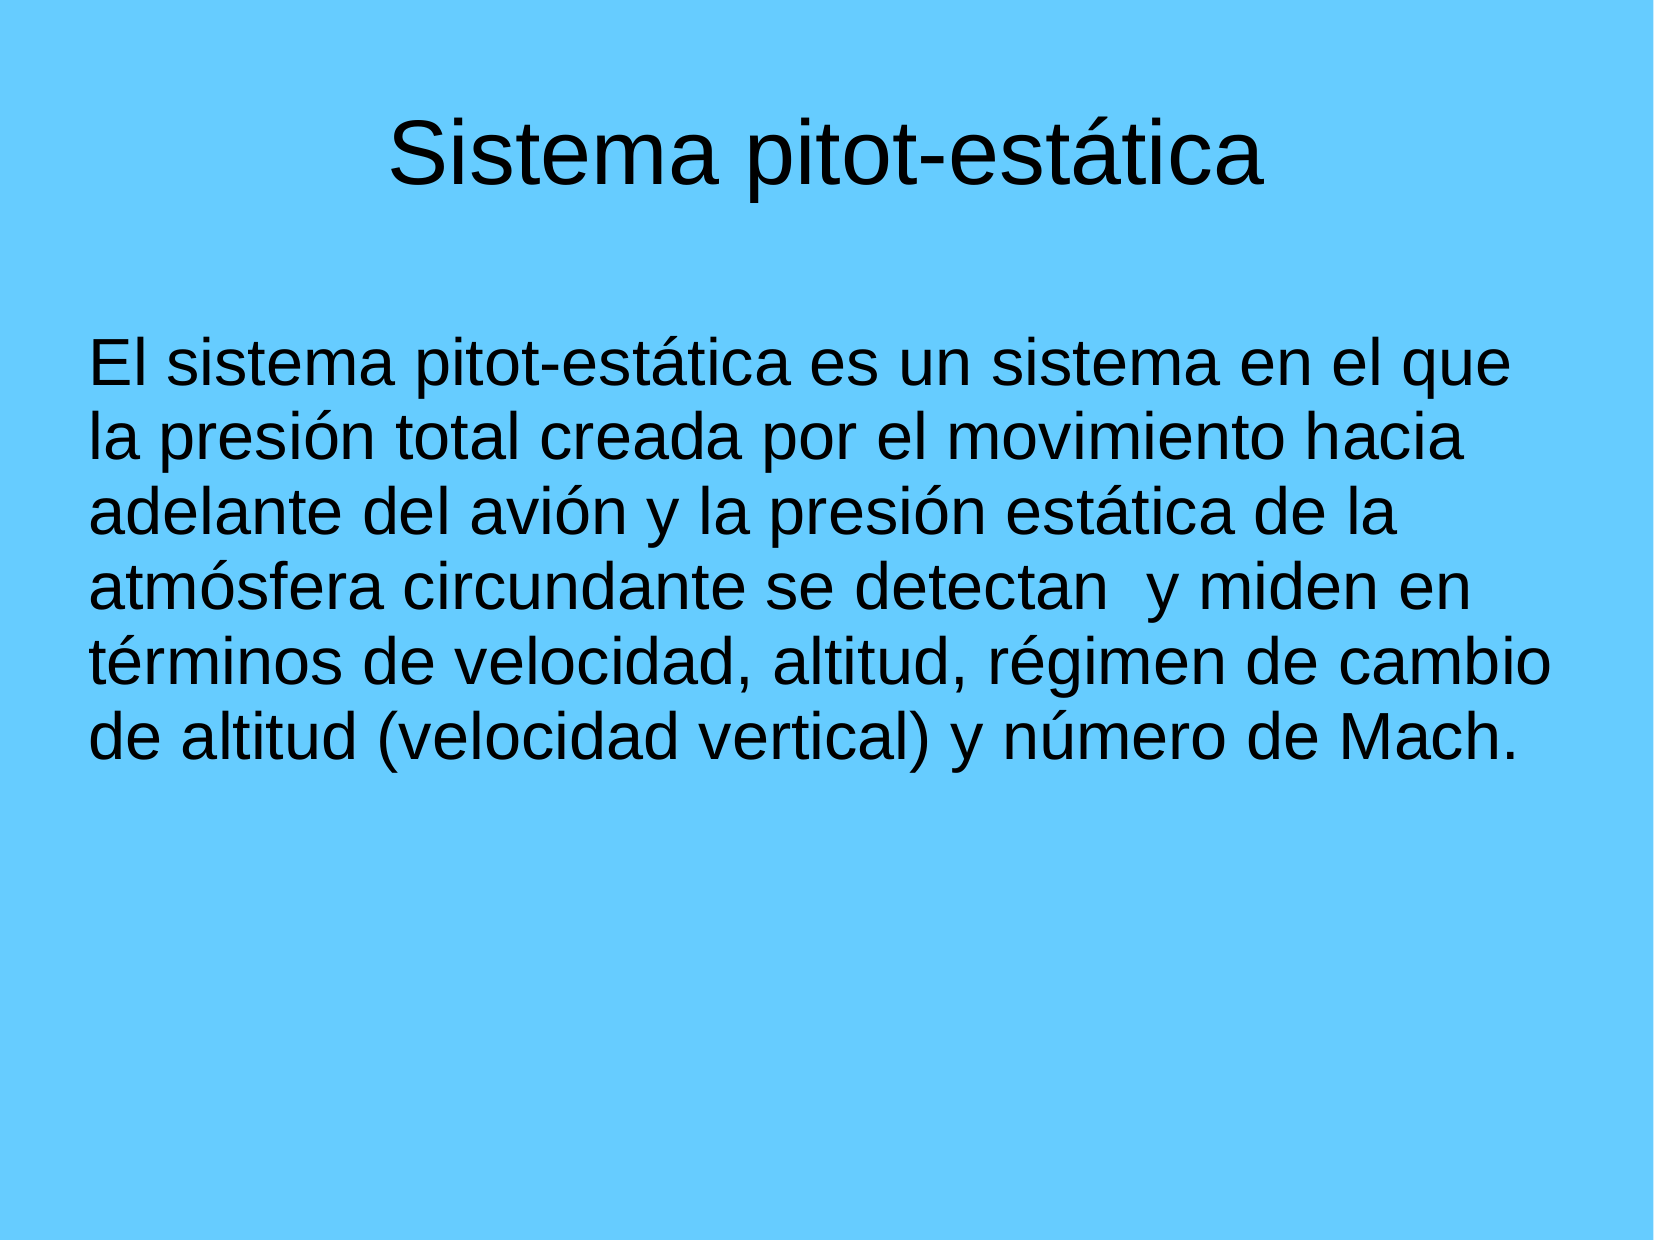

# Sistema pitot-estática
El sistema pitot-estática es un sistema en el que la presión total creada por el movimiento hacia adelante del avión y la presión estática de la atmósfera circundante se detectan y miden en términos de velocidad, altitud, régimen de cambio de altitud (velocidad vertical) y número de Mach.